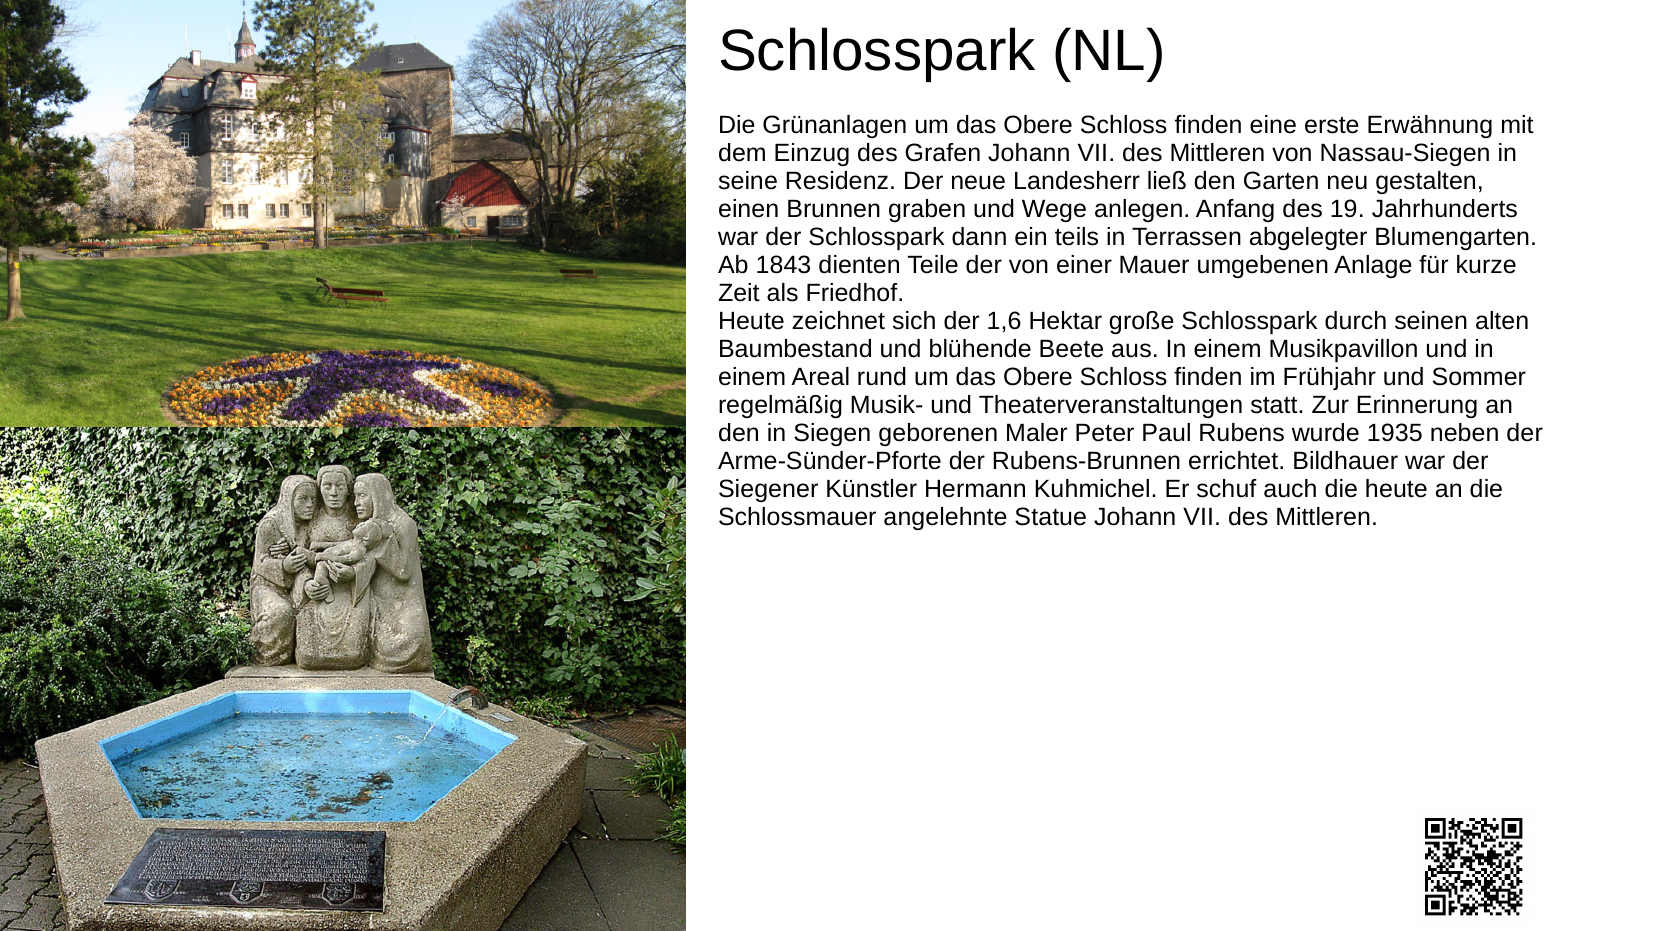

# Schlosspark (NL) Die Grünanlagen um das Obere Schloss finden eine erste Erwähnung mit dem Einzug des Grafen Johann VII. des Mittleren von Nassau-Siegen in seine Residenz. Der neue Landesherr ließ den Garten neu gestalten, einen Brunnen graben und Wege anlegen. Anfang des 19. Jahrhunderts war der Schlosspark dann ein teils in Terrassen abgelegter Blumengarten. Ab 1843 dienten Teile der von einer Mauer umgebenen Anlage für kurze Zeit als Friedhof. Heute zeichnet sich der 1,6 Hektar große Schlosspark durch seinen alten Baumbestand und blühende Beete aus. In einem Musikpavillon und in einem Areal rund um das Obere Schloss finden im Frühjahr und Sommer regelmäßig Musik- und Theaterveranstaltungen statt. Zur Erinnerung an den in Siegen geborenen Maler Peter Paul Rubens wurde 1935 neben der Arme-Sünder-Pforte der Rubens-Brunnen errichtet. Bildhauer war der Siegener Künstler Hermann Kuhmichel. Er schuf auch die heute an die Schlossmauer angelehnte Statue Johann VII. des Mittleren.